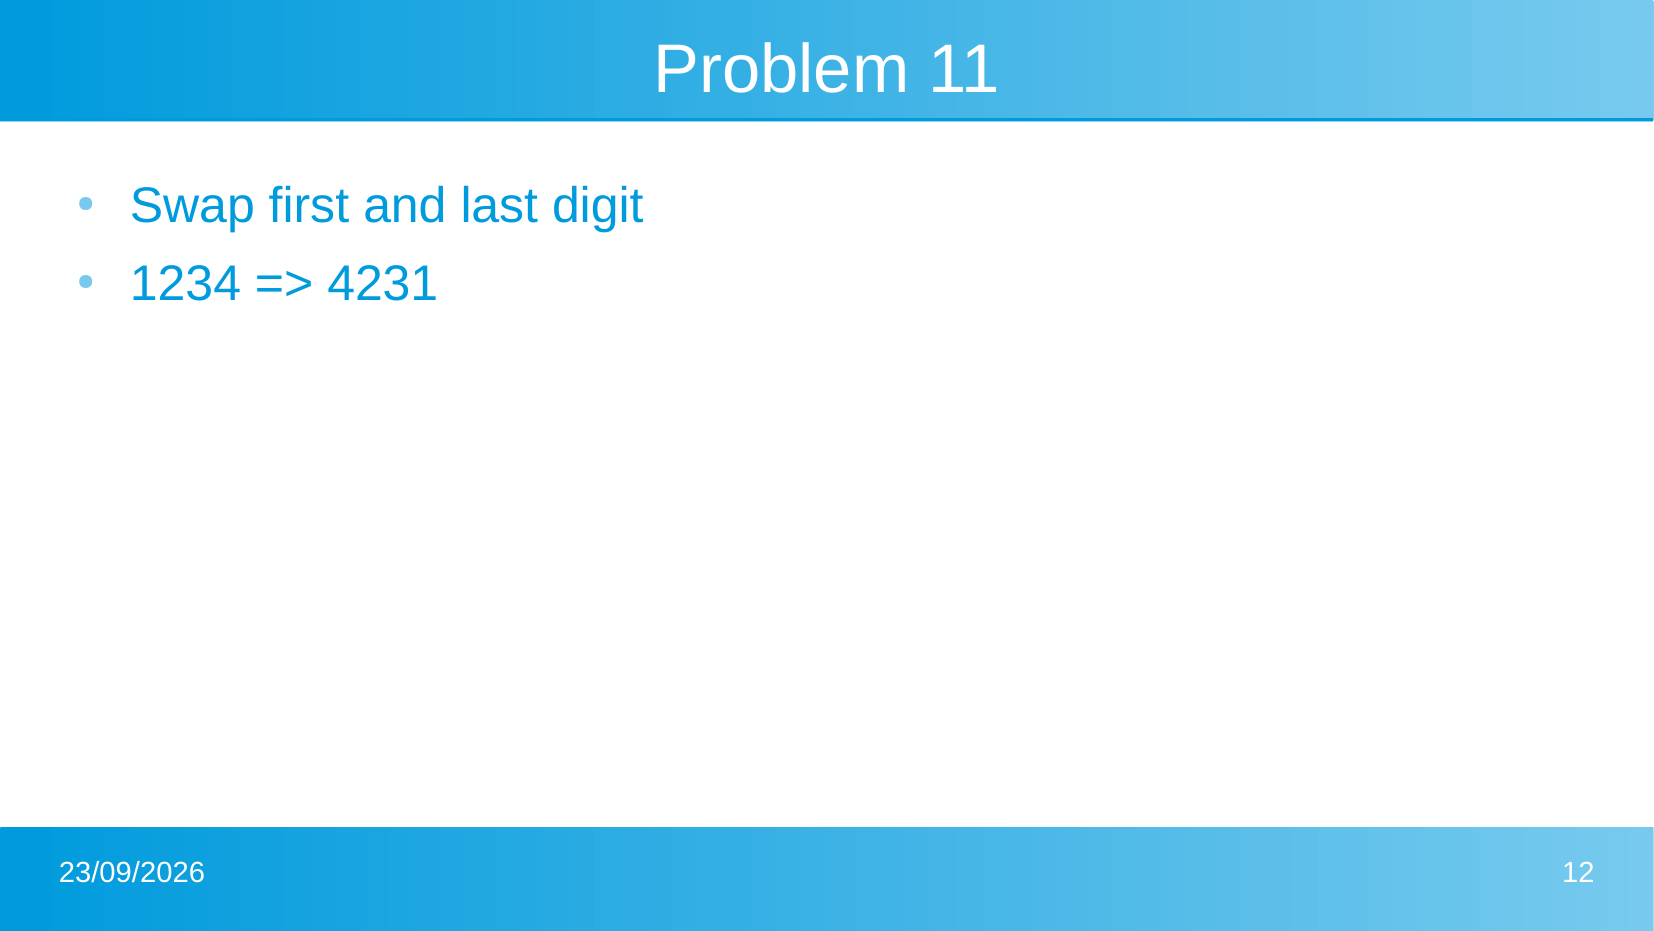

# Problem 11
Swap first and last digit
1234 => 4231
12